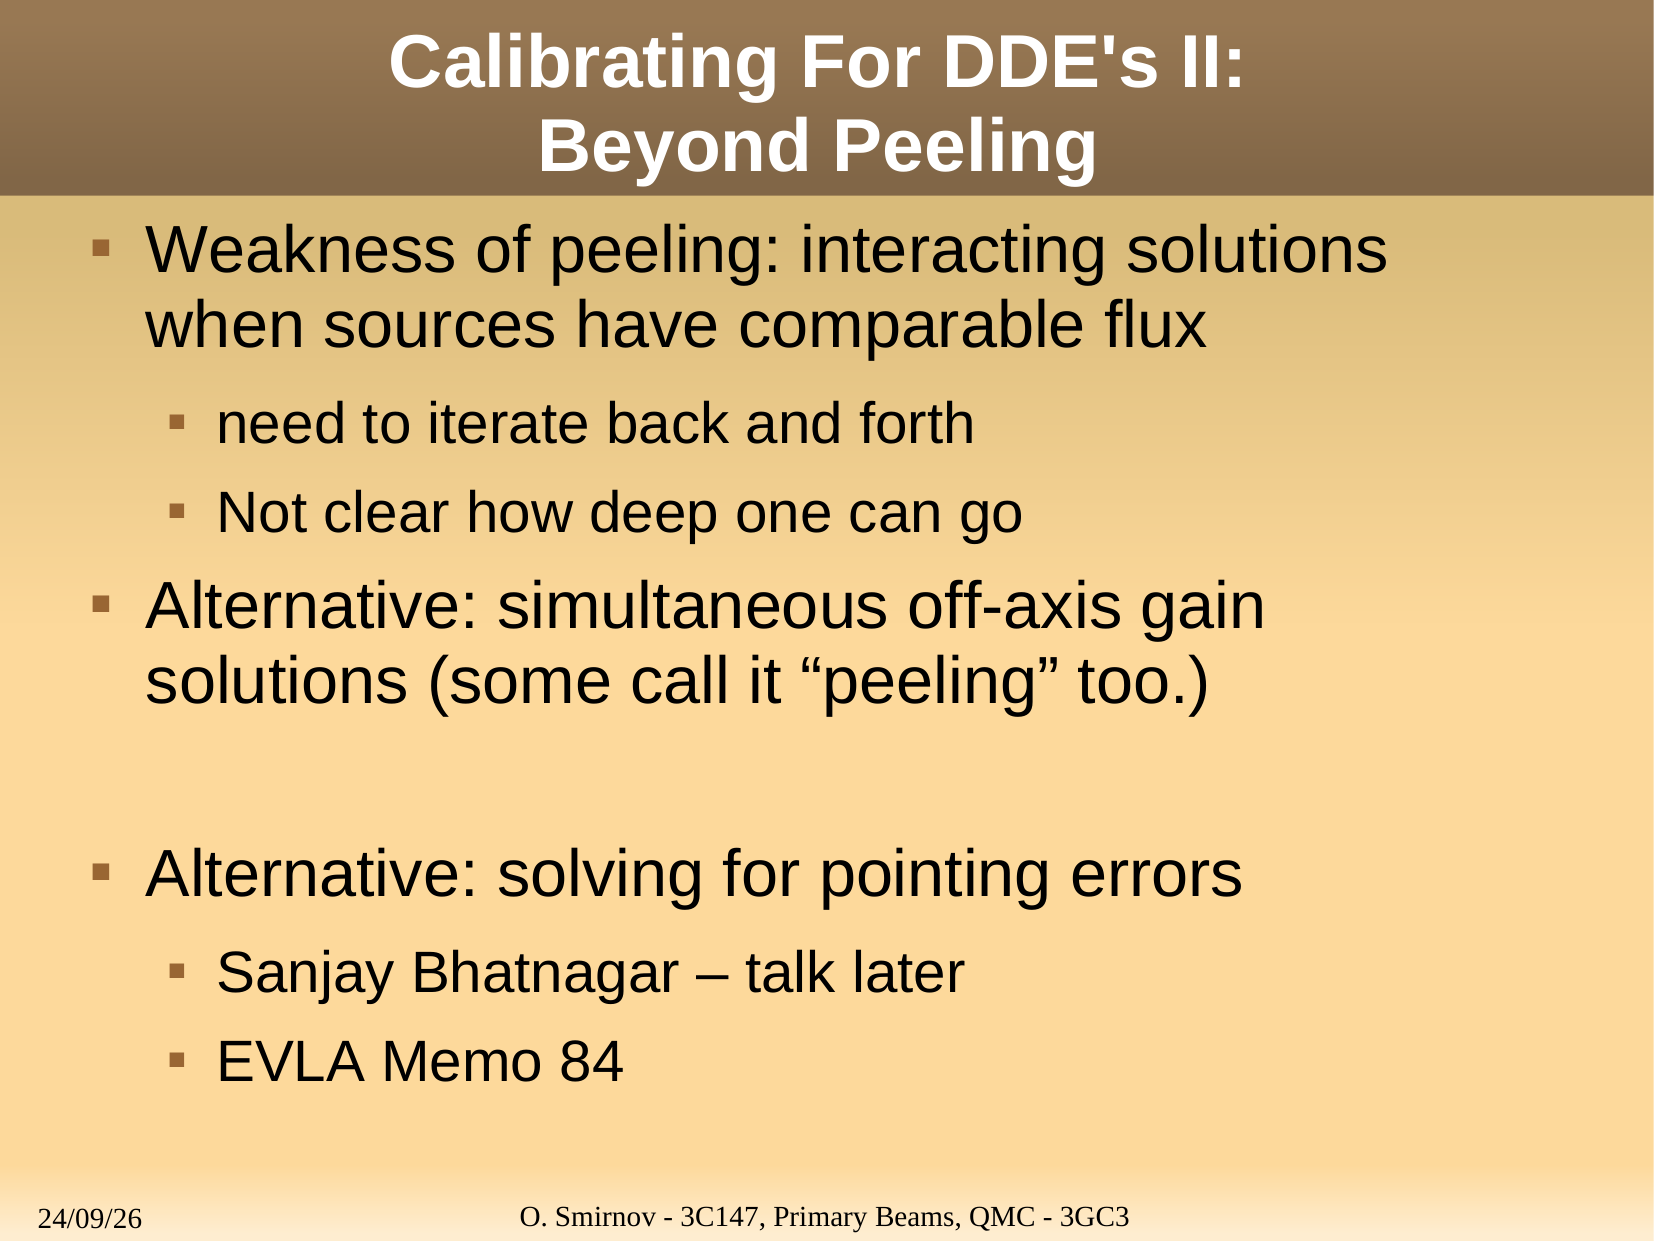

# Calibrating For DDE's II: Beyond Peeling
Weakness of peeling: interacting solutions when sources have comparable flux
need to iterate back and forth
Not clear how deep one can go
Alternative: simultaneous off-axis gain solutions (some call it “peeling” too.)
Alternative: solving for pointing errors
Sanjay Bhatnagar – talk later
EVLA Memo 84
O. Smirnov - 3C147, Primary Beams, QMC - 3GC3